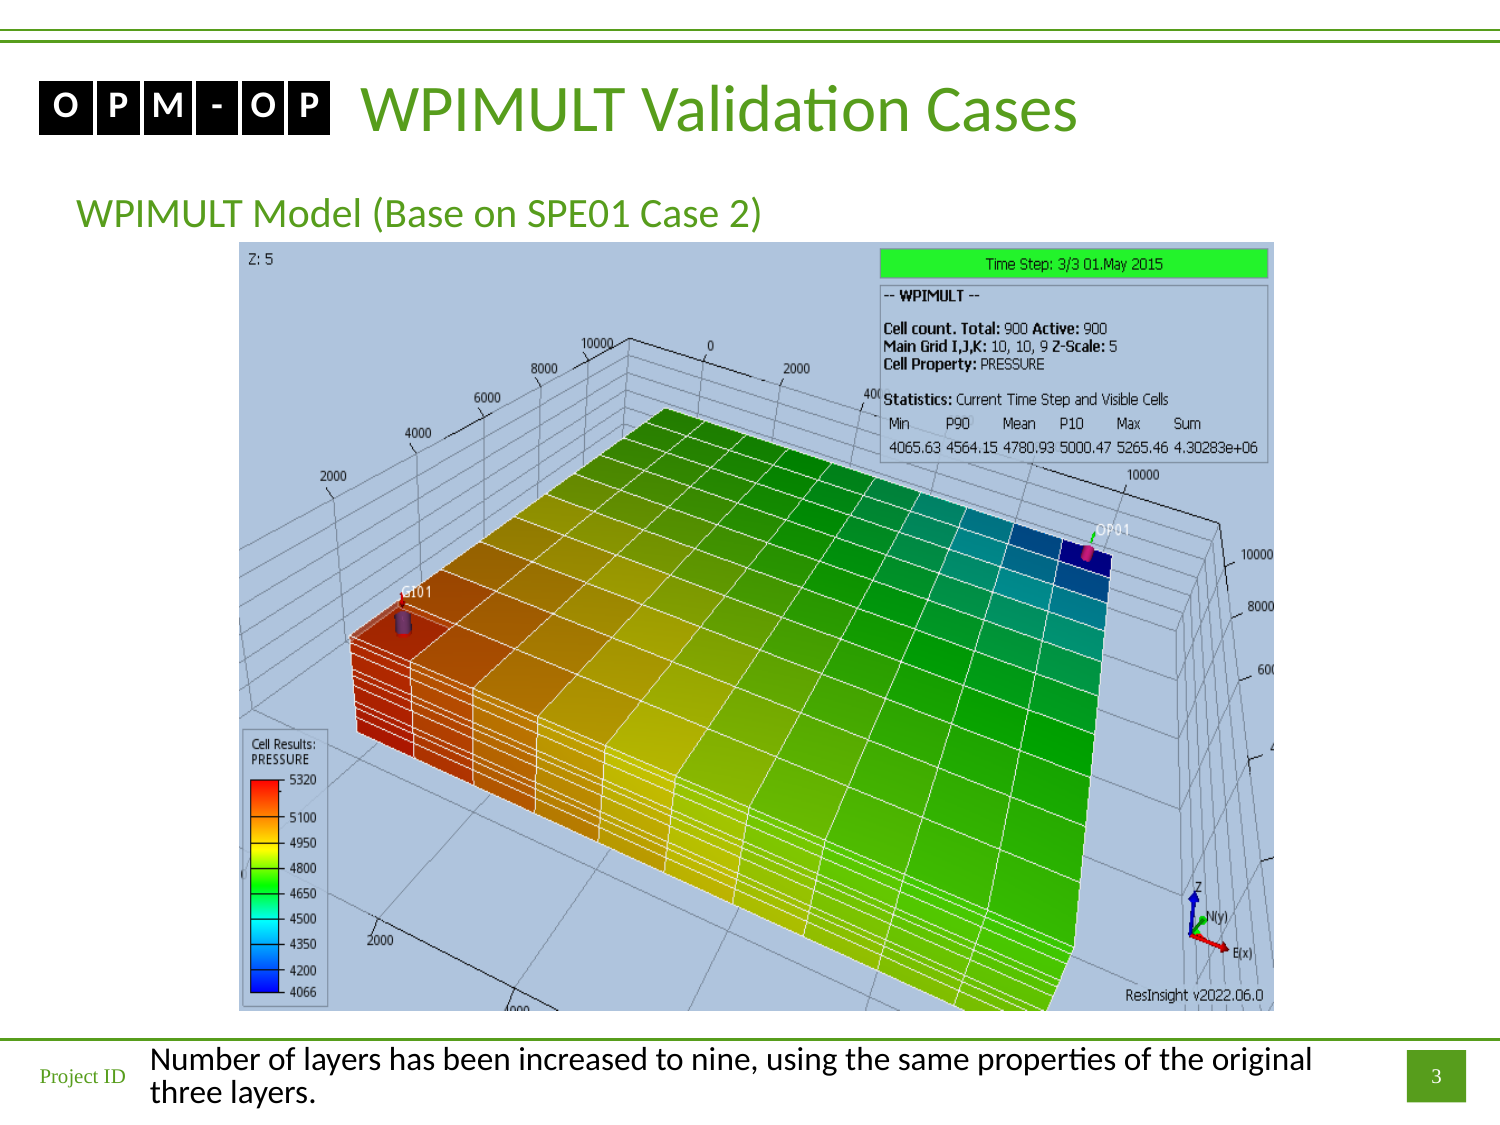

# WPIMULT Validation Cases
WPIMULT Model (Base on SPE01 Case 2)
Number of layers has been increased to nine, using the same properties of the original three layers.
Project ID
3